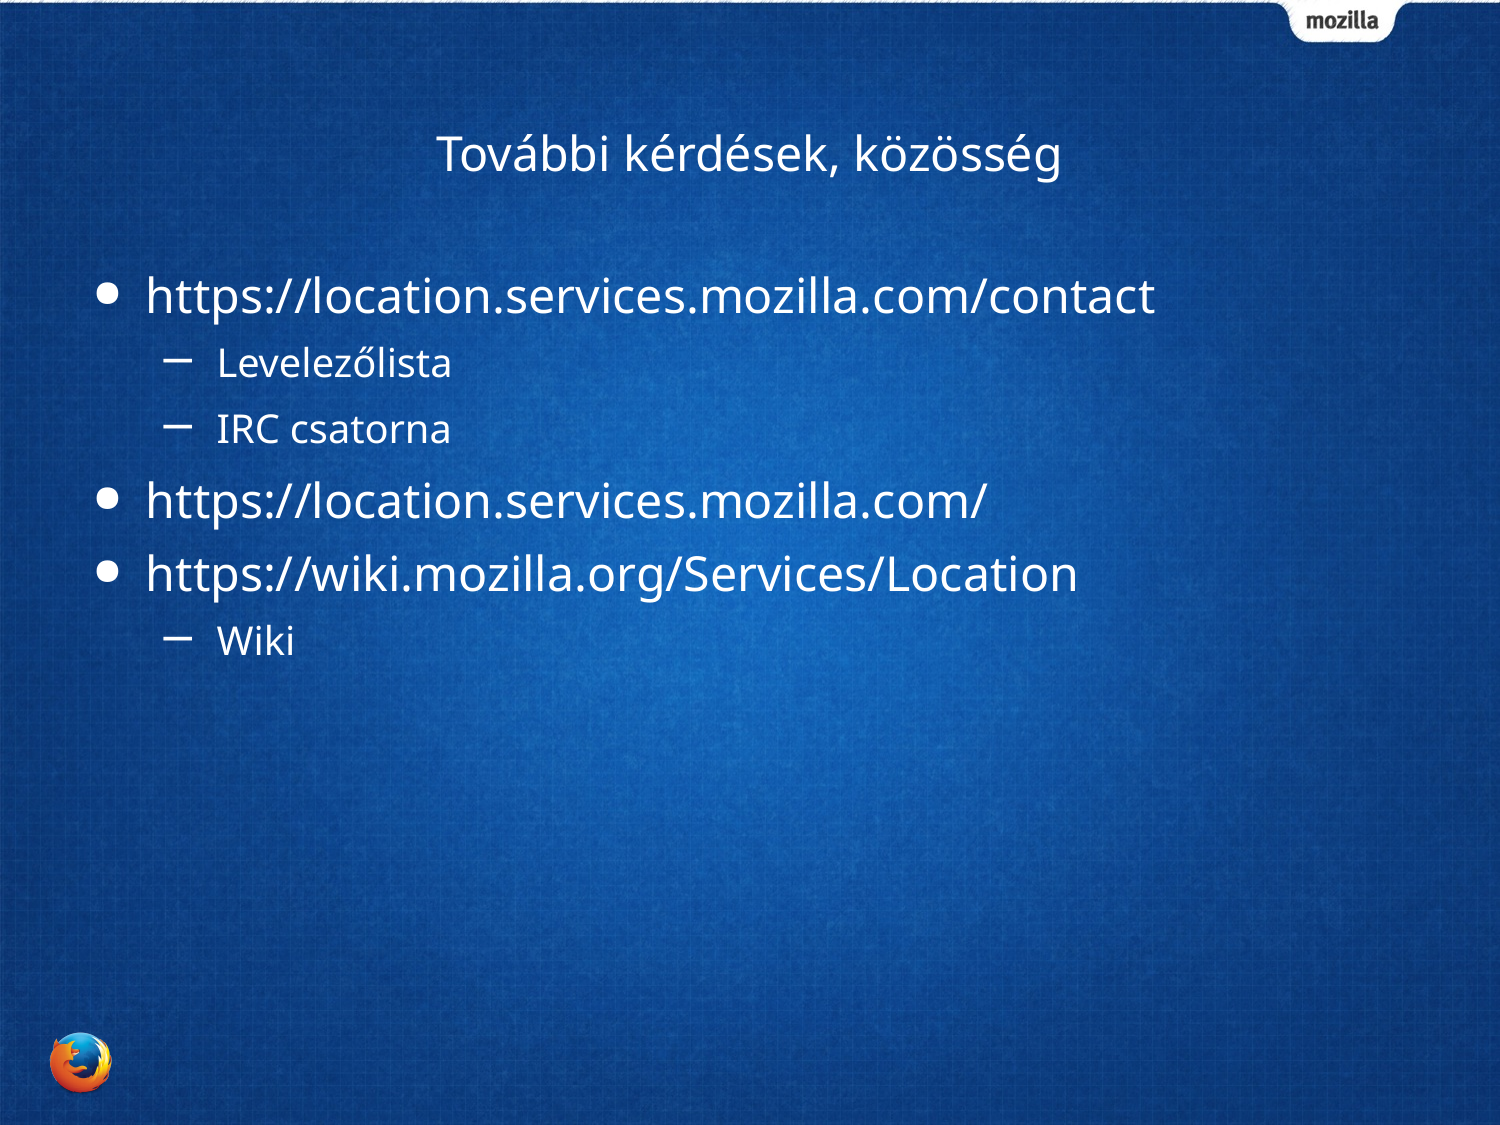

# További kérdések, közösség
https://location.services.mozilla.com/contact
Levelezőlista
IRC csatorna
https://location.services.mozilla.com/
https://wiki.mozilla.org/Services/Location
Wiki